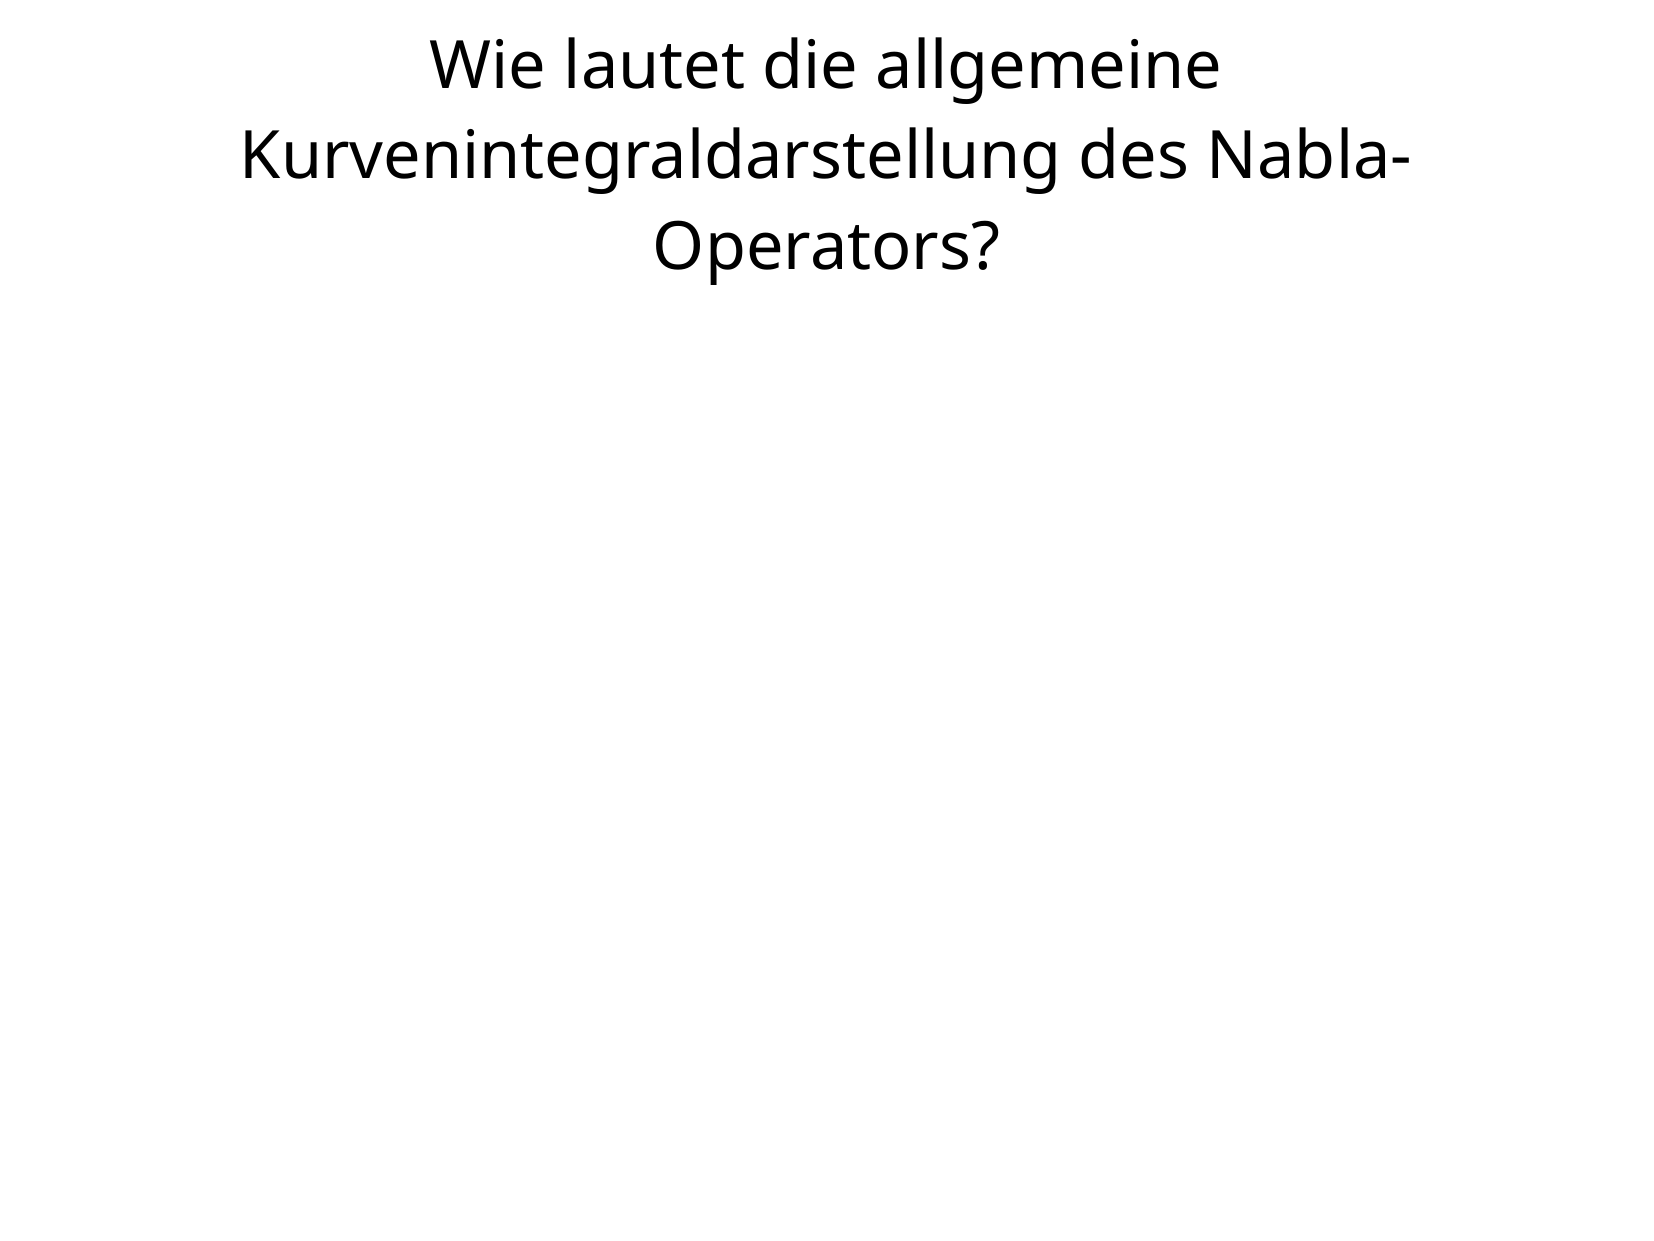

# Wie lautet die allgemeine Kurvenintegraldarstellung des Nabla-Operators?